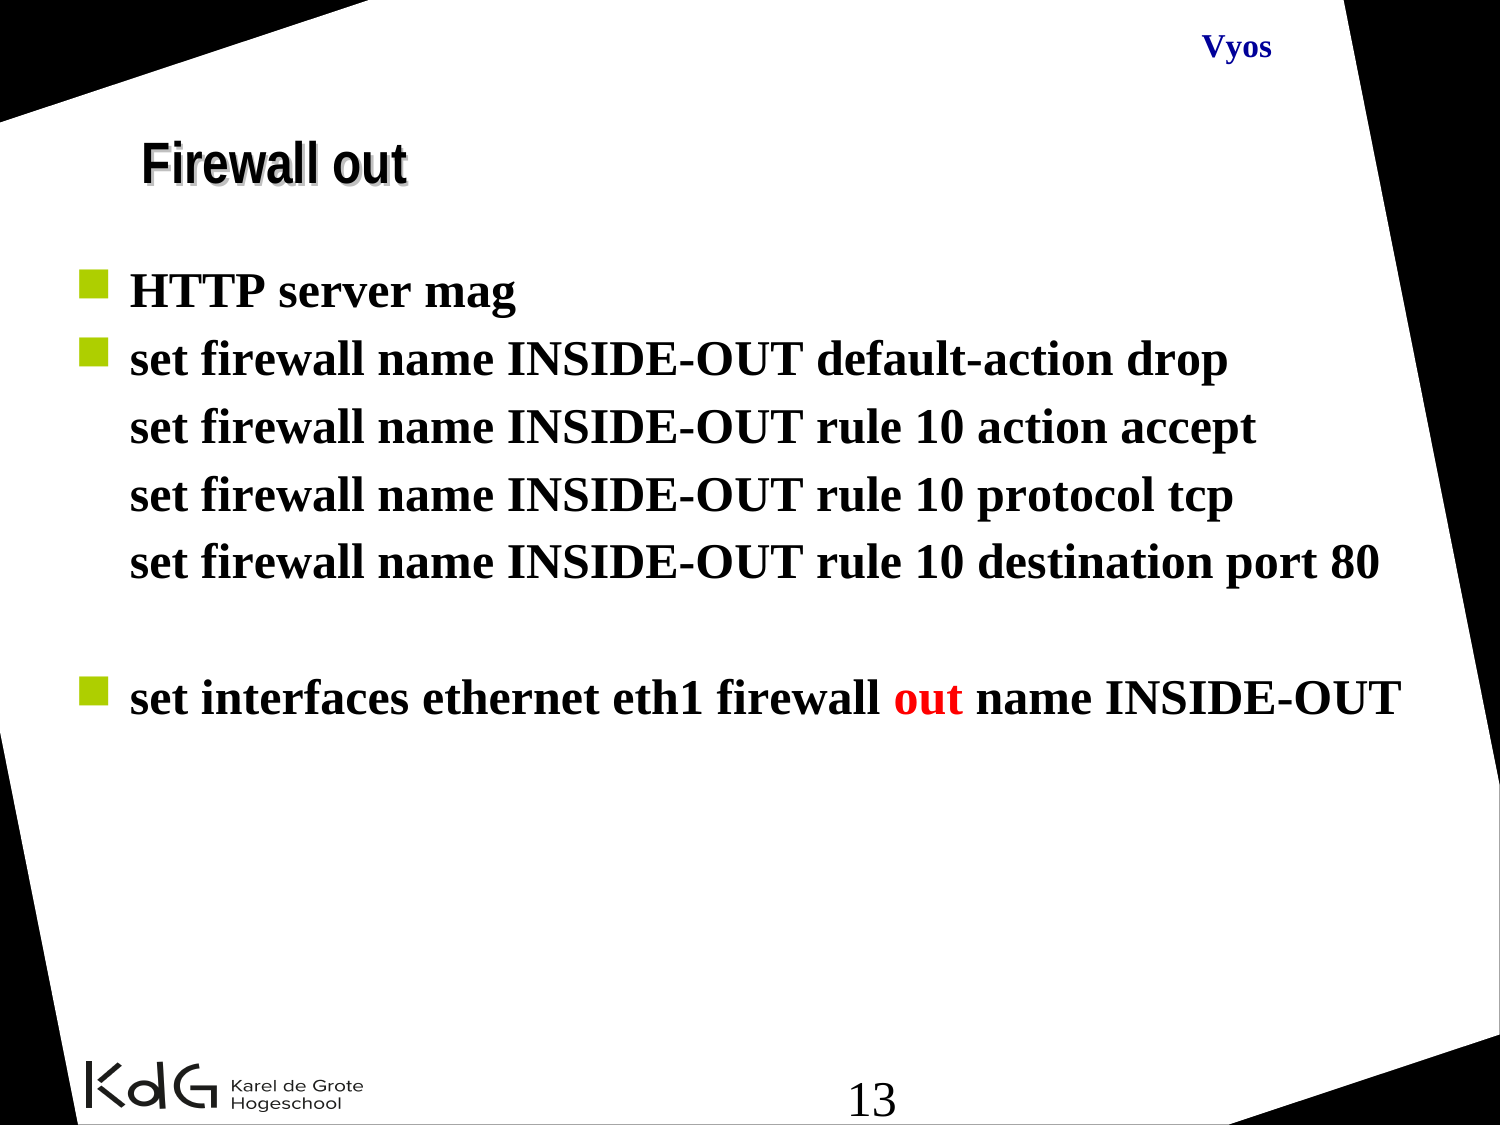

# Firewall out
HTTP server mag
set firewall name INSIDE-OUT default-action drop
set firewall name INSIDE-OUT rule 10 action accept
set firewall name INSIDE-OUT rule 10 protocol tcp
set firewall name INSIDE-OUT rule 10 destination port 80
set interfaces ethernet eth1 firewall out name INSIDE-OUT